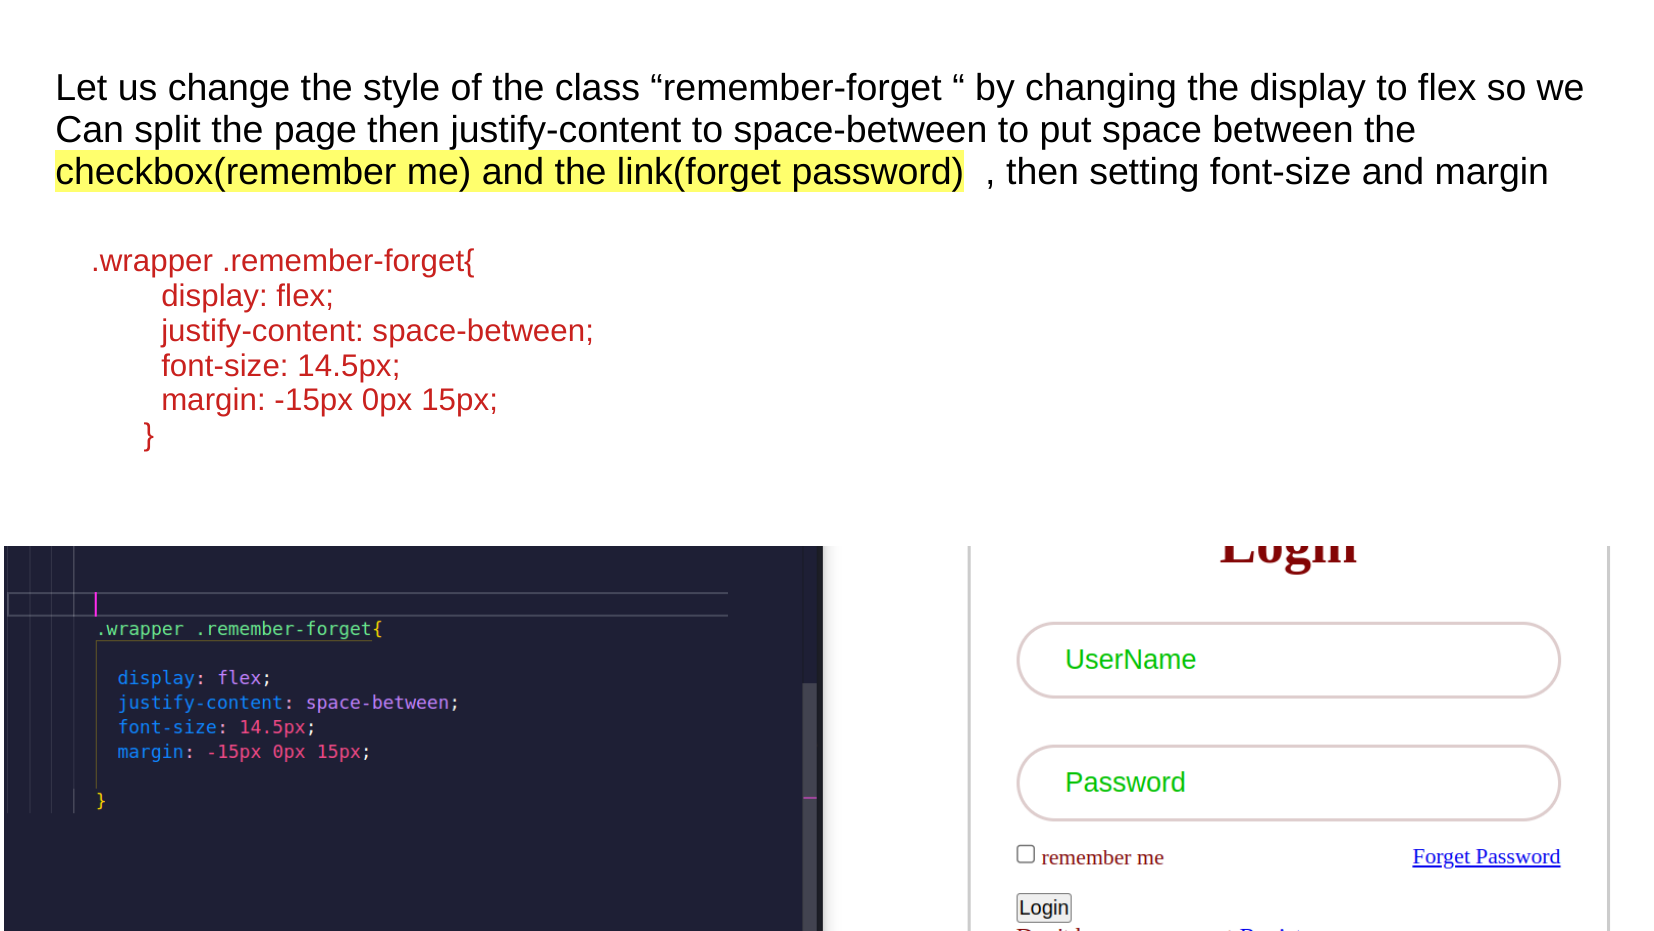

Let us change the style of the class “remember-forget “ by changing the display to flex so we
Can split the page then justify-content to space-between to put space between the
checkbox(remember me) and the link(forget password) , then setting font-size and margin
 .wrapper .remember-forget{
 display: flex;
 justify-content: space-between;
 font-size: 14.5px;
 margin: -15px 0px 15px;
 }